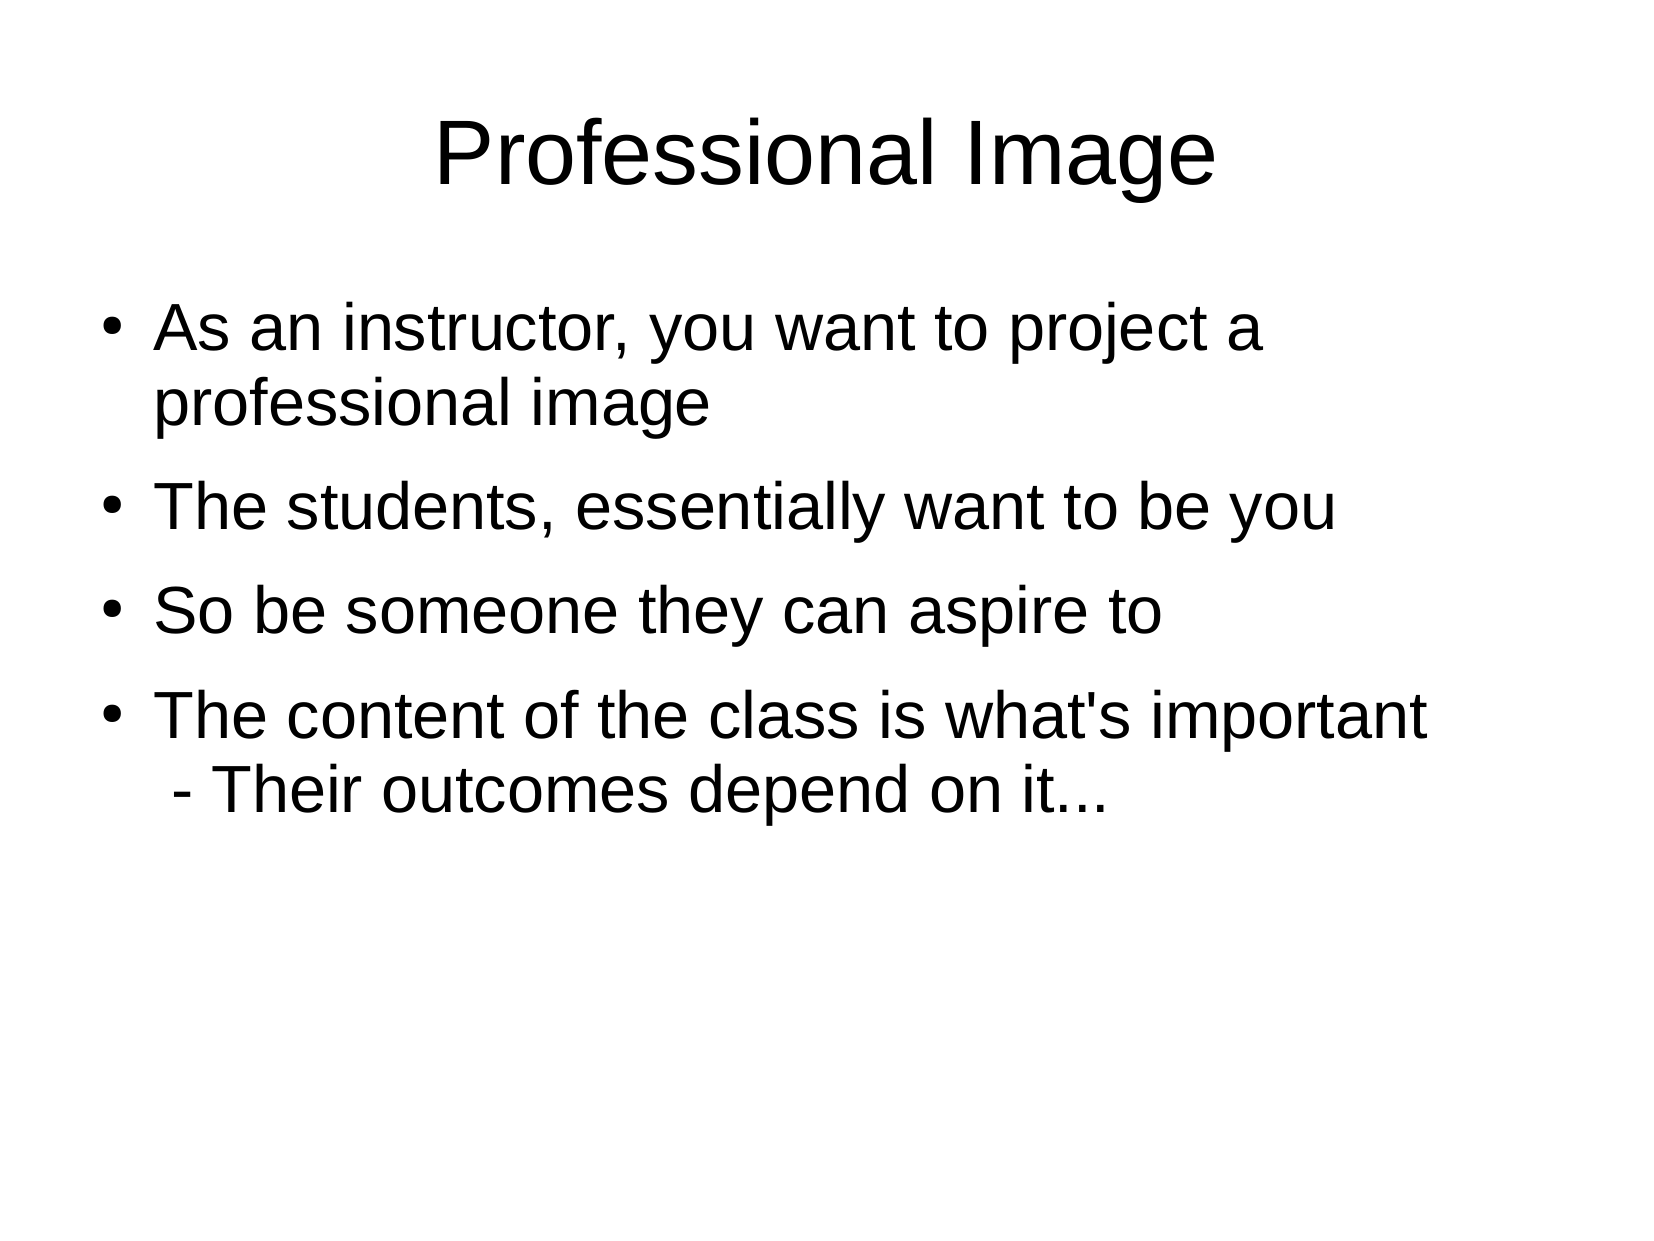

# Professional Image
As an instructor, you want to project a professional image
The students, essentially want to be you
So be someone they can aspire to
The content of the class is what's important
 - Their outcomes depend on it...